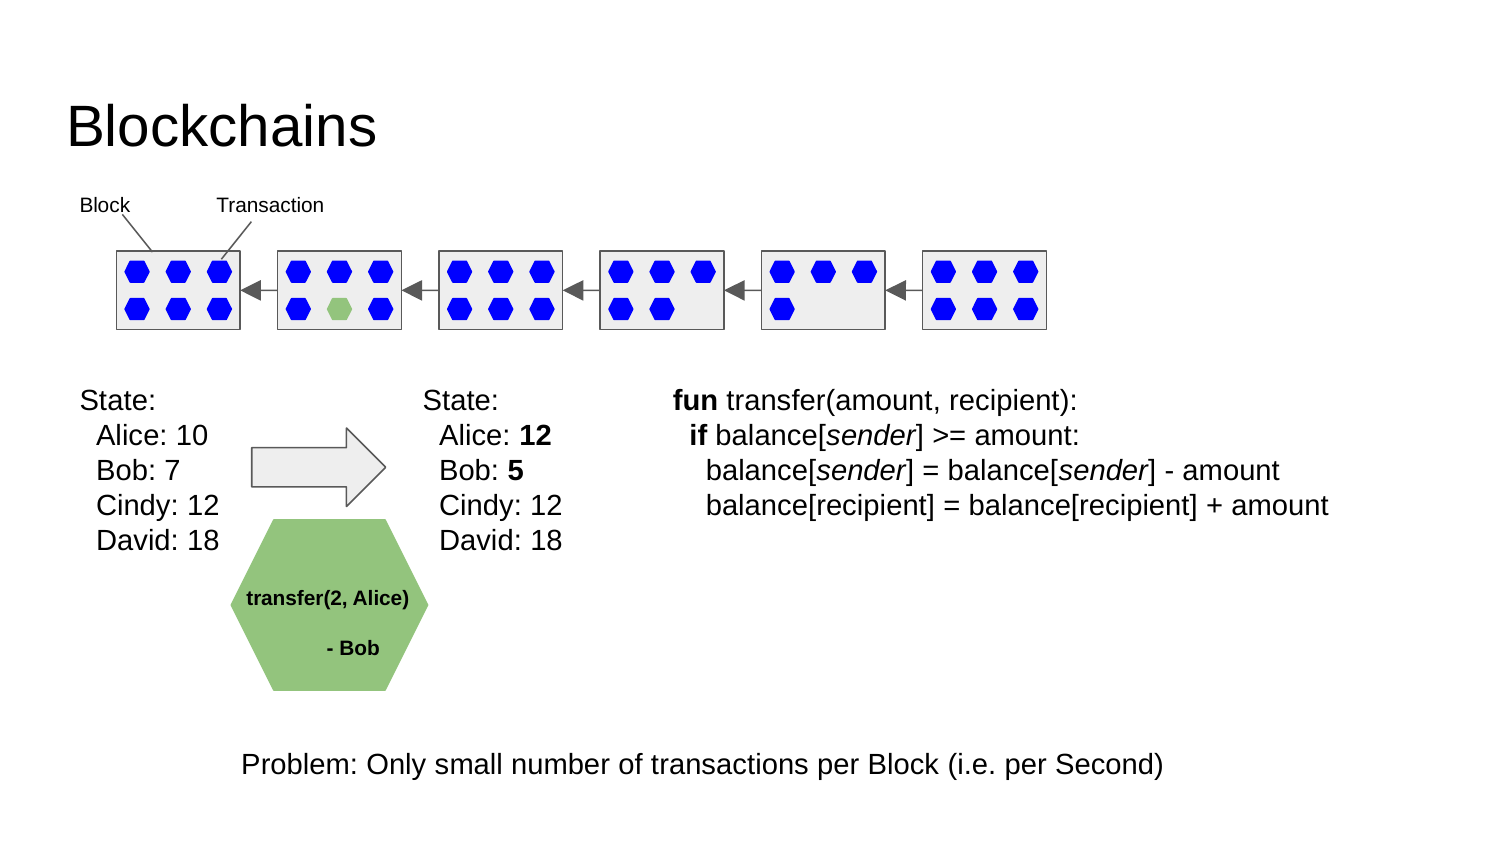

# Blockchains
Block
Transaction
State:
 Alice: 10
 Bob: 7
 Cindy: 12
 David: 18
State:
 Alice: 12
 Bob: 5
 Cindy: 12
 David: 18
fun transfer(amount, recipient):
 if balance[sender] >= amount:
 balance[sender] = balance[sender] - amount
 balance[recipient] = balance[recipient] + amount
transfer(2, Alice)
 - Bob
Problem: Only small number of transactions per Block (i.e. per Second)